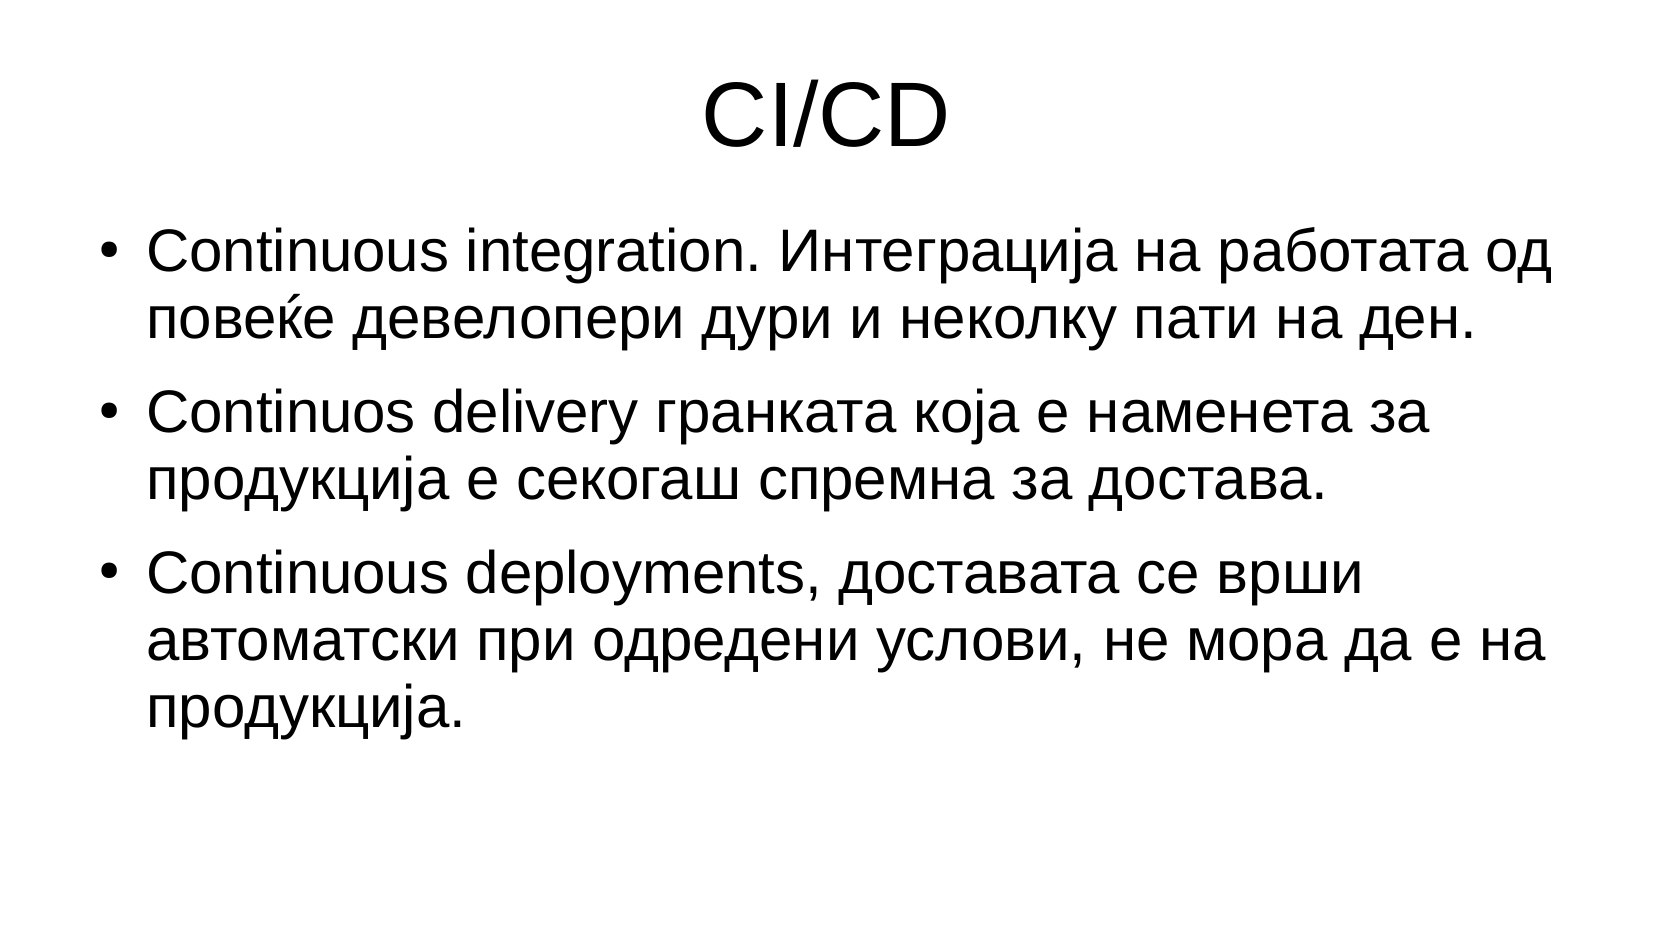

# CI/CD
Continuous integration. Интеграција на работата од повеќе девелопери дури и неколку пати на ден.
Continuos delivery гранката која е наменета за продукција е секогаш спремна за достава.
Continuous deployments, доставата се врши автоматски при одредени услови, не мора да е на продукција.